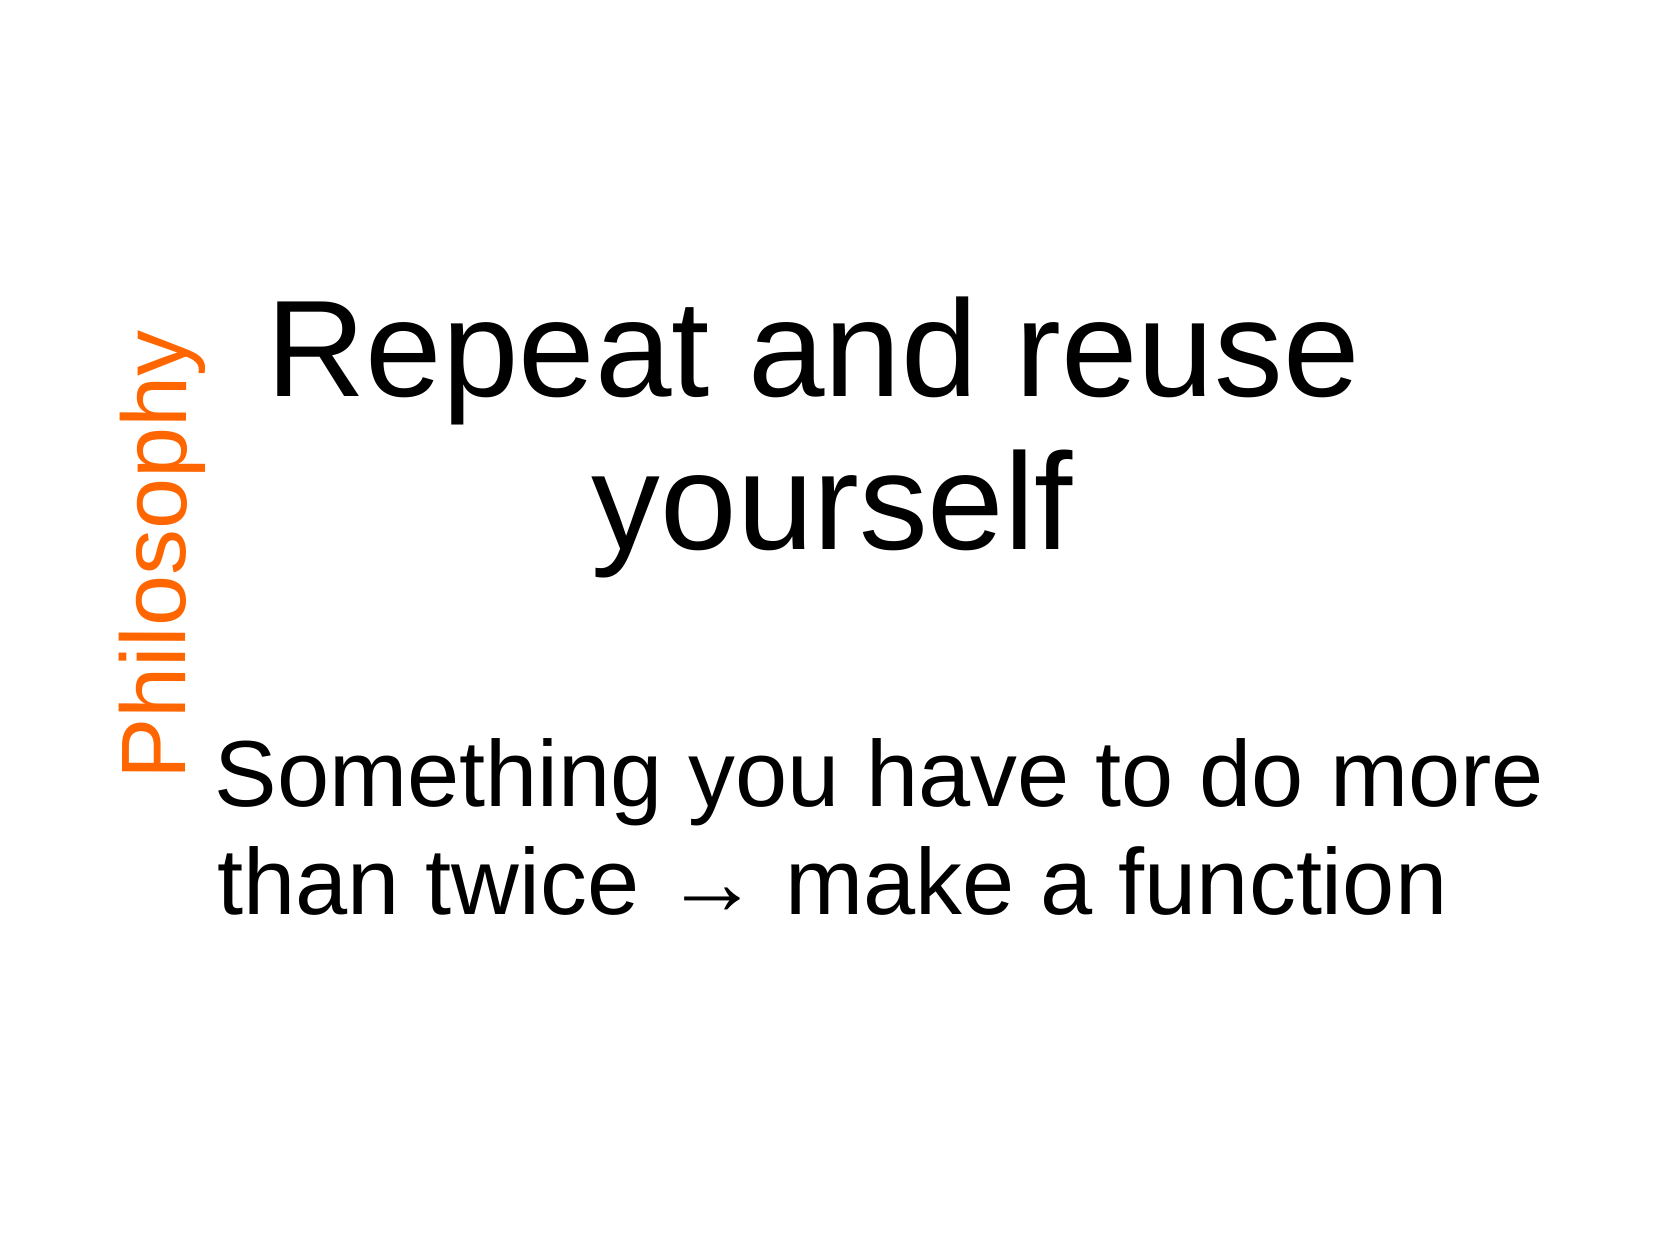

Repeat and reuse yourself
 Something you have to do more than twice → make a function
# Philosophy